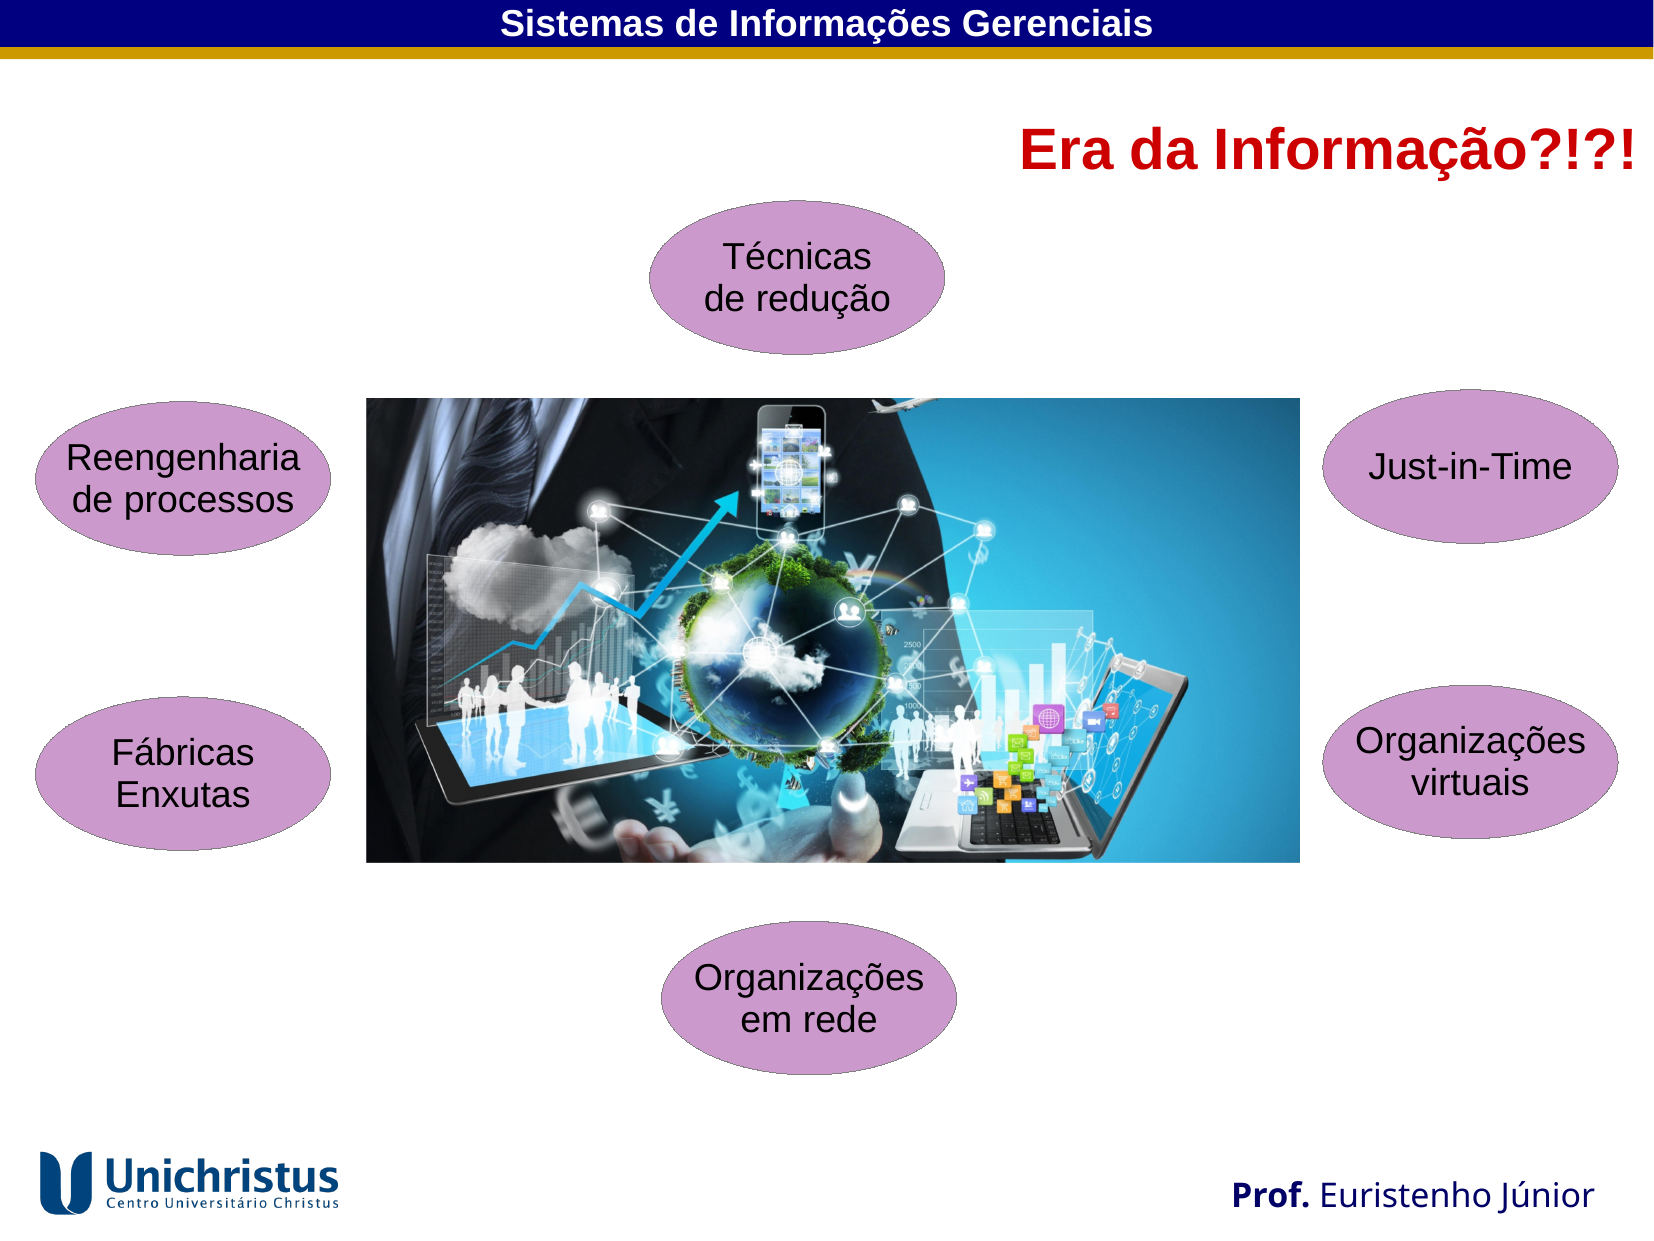

Sistemas de Informações Gerenciais
Era da Informação?!?!
Técnicas
de redução
Just-in-Time
Reengenharia
de processos
Organizações
virtuais
Fábricas
Enxutas
Organizações
em rede
Prof. Euristenho Júnior